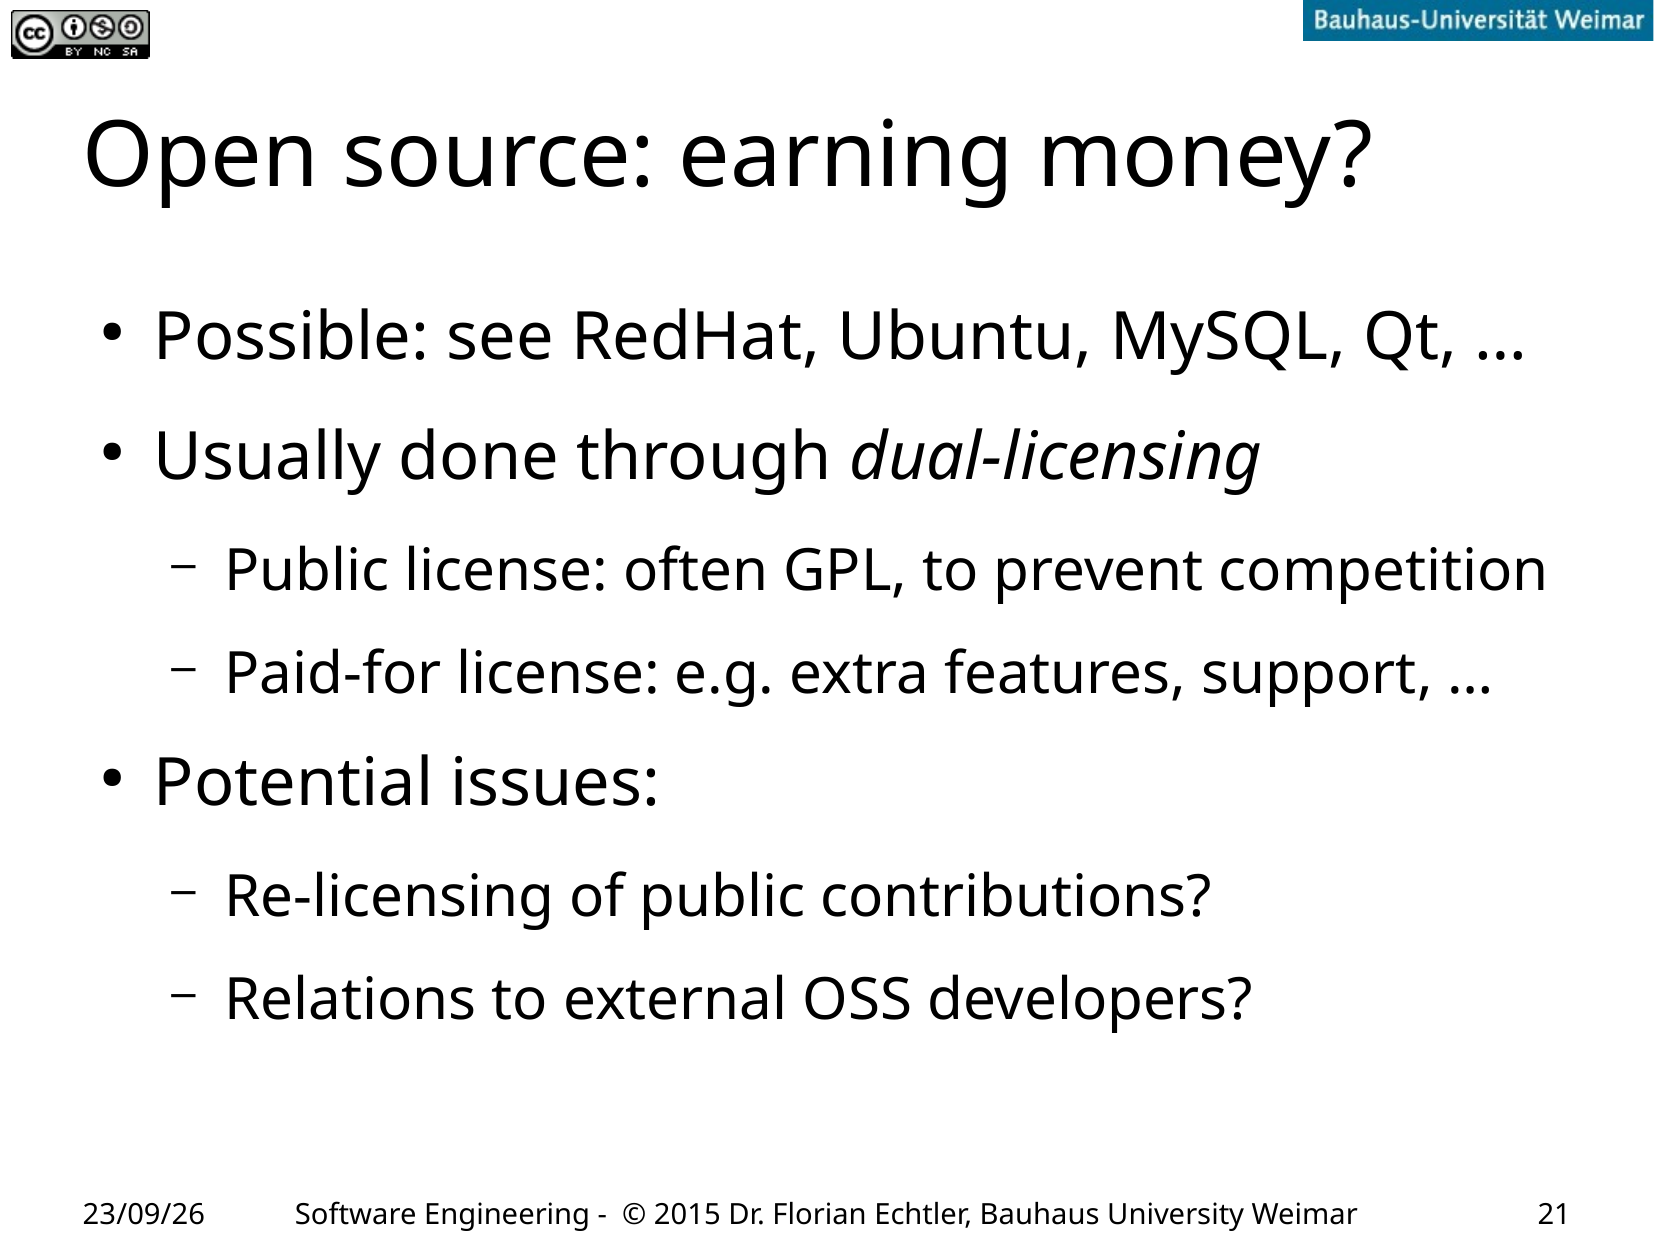

# Open source: earning money?
Possible: see RedHat, Ubuntu, MySQL, Qt, …
Usually done through dual-licensing
Public license: often GPL, to prevent competition
Paid-for license: e.g. extra features, support, …
Potential issues:
Re-licensing of public contributions?
Relations to external OSS developers?
Software Engineering - © 2015 Dr. Florian Echtler, Bauhaus University Weimar
21